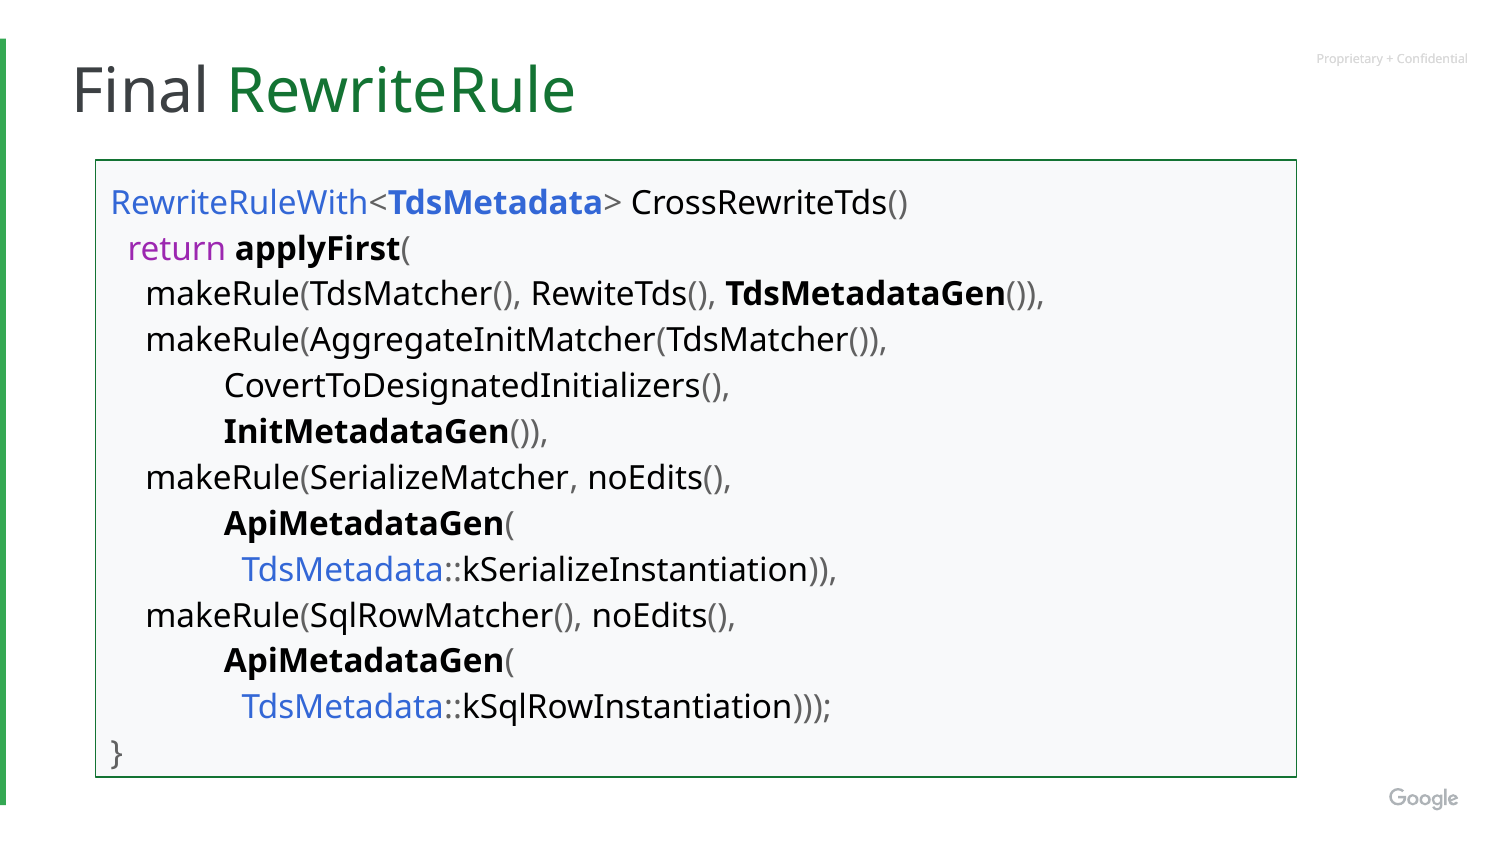

Final RewriteRule
# RewriteRuleWith<TdsMetadata> CrossRewriteTds()
 return applyFirst(
 makeRule(TdsMatcher(), RewiteTds(), TdsMetadataGen()),
 makeRule(AggregateInitMatcher(TdsMatcher()),
 CovertToDesignatedInitializers(),
 InitMetadataGen()),
 makeRule(SerializeMatcher, noEdits(),
 ApiMetadataGen(
 TdsMetadata::kSerializeInstantiation)),
 makeRule(SqlRowMatcher(), noEdits(),
 ApiMetadataGen(
 TdsMetadata::kSqlRowInstantiation)));
}